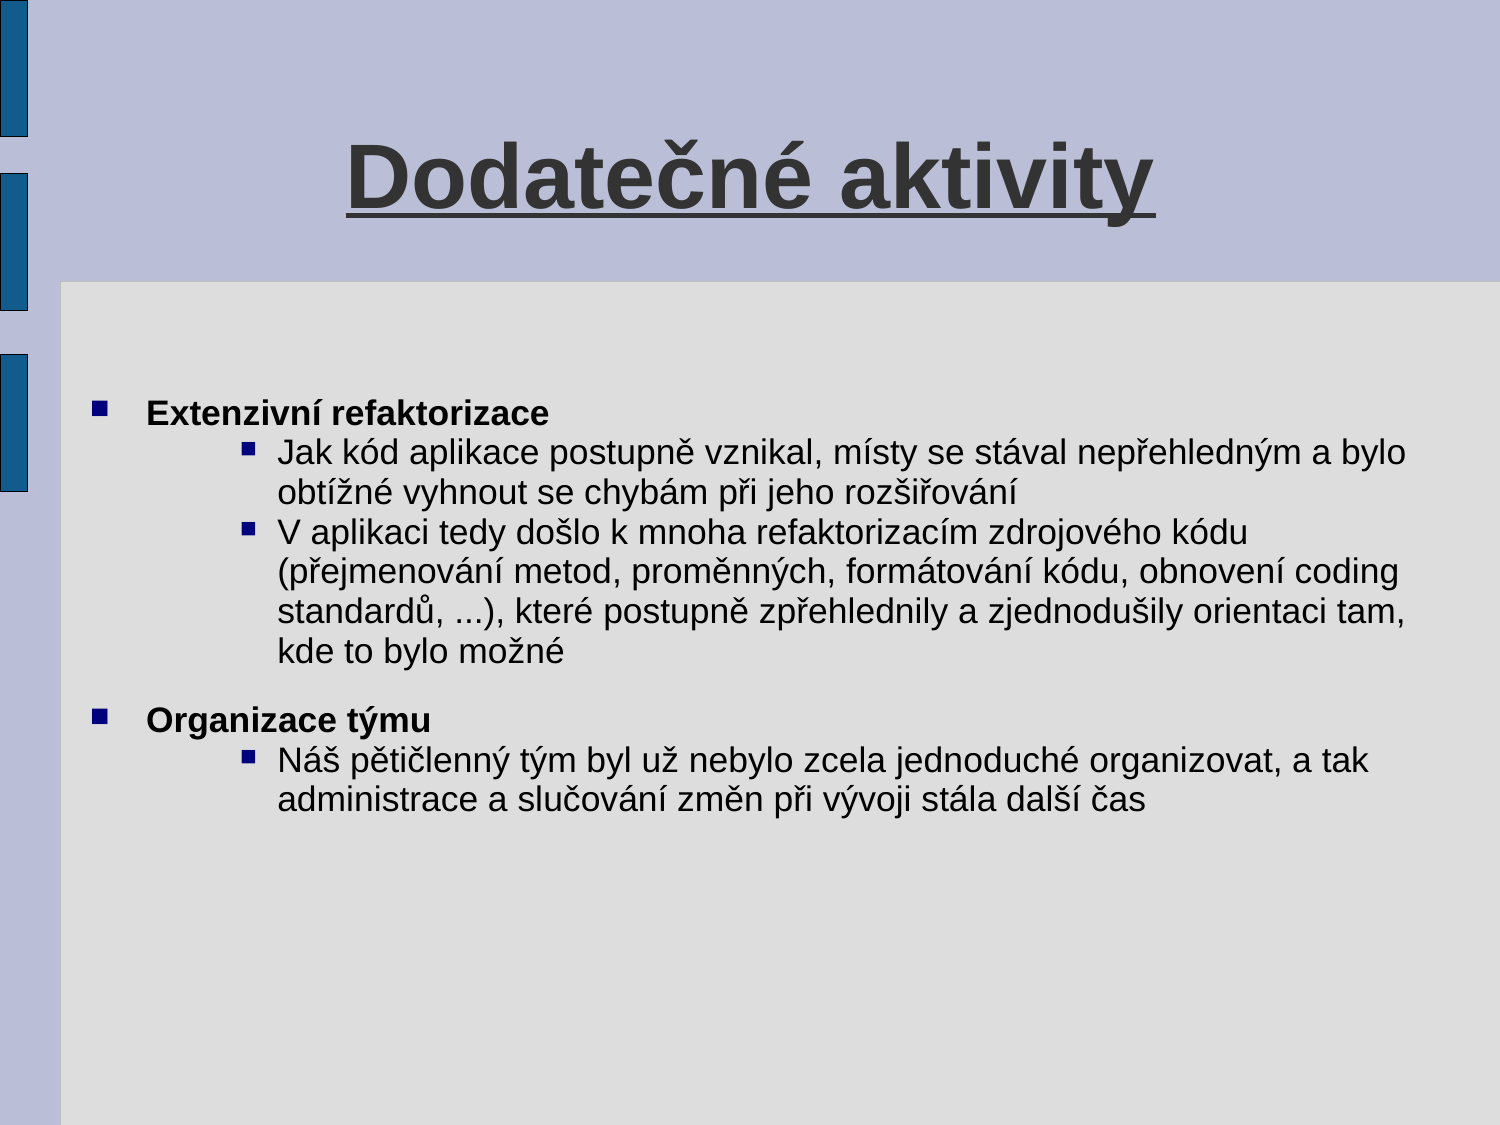

# Dodatečné aktivity
Extenzivní refaktorizace
Jak kód aplikace postupně vznikal, místy se stával nepřehledným a bylo obtížné vyhnout se chybám při jeho rozšiřování
V aplikaci tedy došlo k mnoha refaktorizacím zdrojového kódu (přejmenování metod, proměnných, formátování kódu, obnovení coding standardů, ...), které postupně zpřehlednily a zjednodušily orientaci tam, kde to bylo možné
Organizace týmu
Náš pětičlenný tým byl už nebylo zcela jednoduché organizovat, a tak administrace a slučování změn při vývoji stála další čas